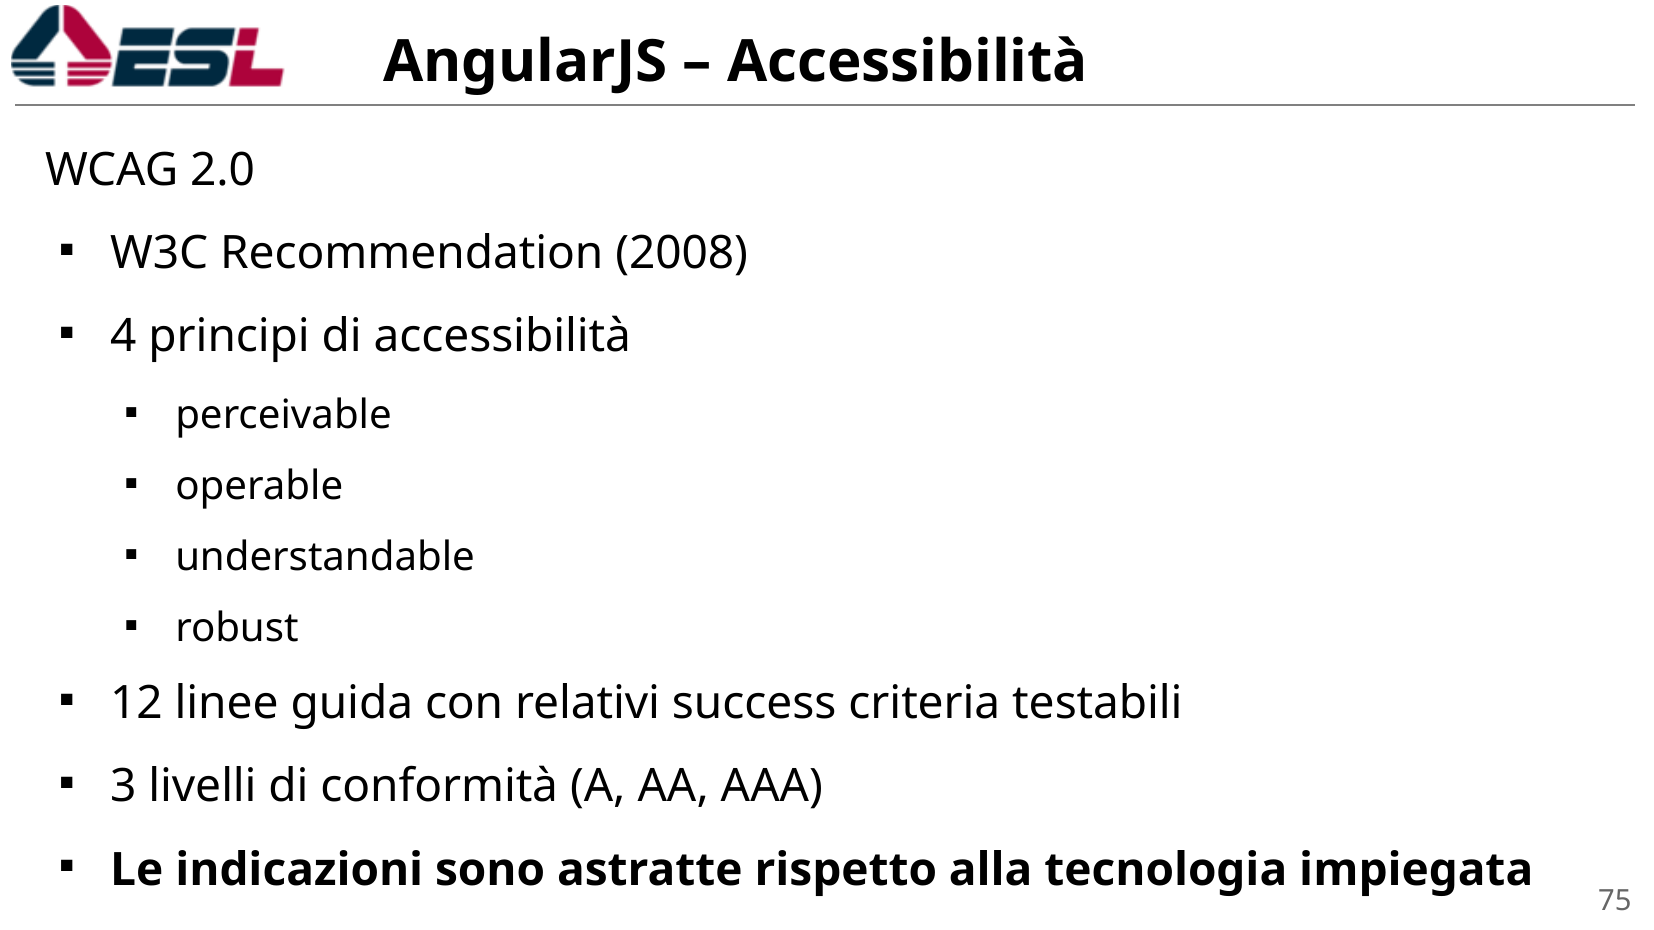

# AngularJS – Accessibilità
WCAG 2.0
W3C Recommendation (2008)
4 principi di accessibilità
perceivable
operable
understandable
robust
12 linee guida con relativi success criteria testabili
3 livelli di conformità (A, AA, AAA)
Le indicazioni sono astratte rispetto alla tecnologia impiegata